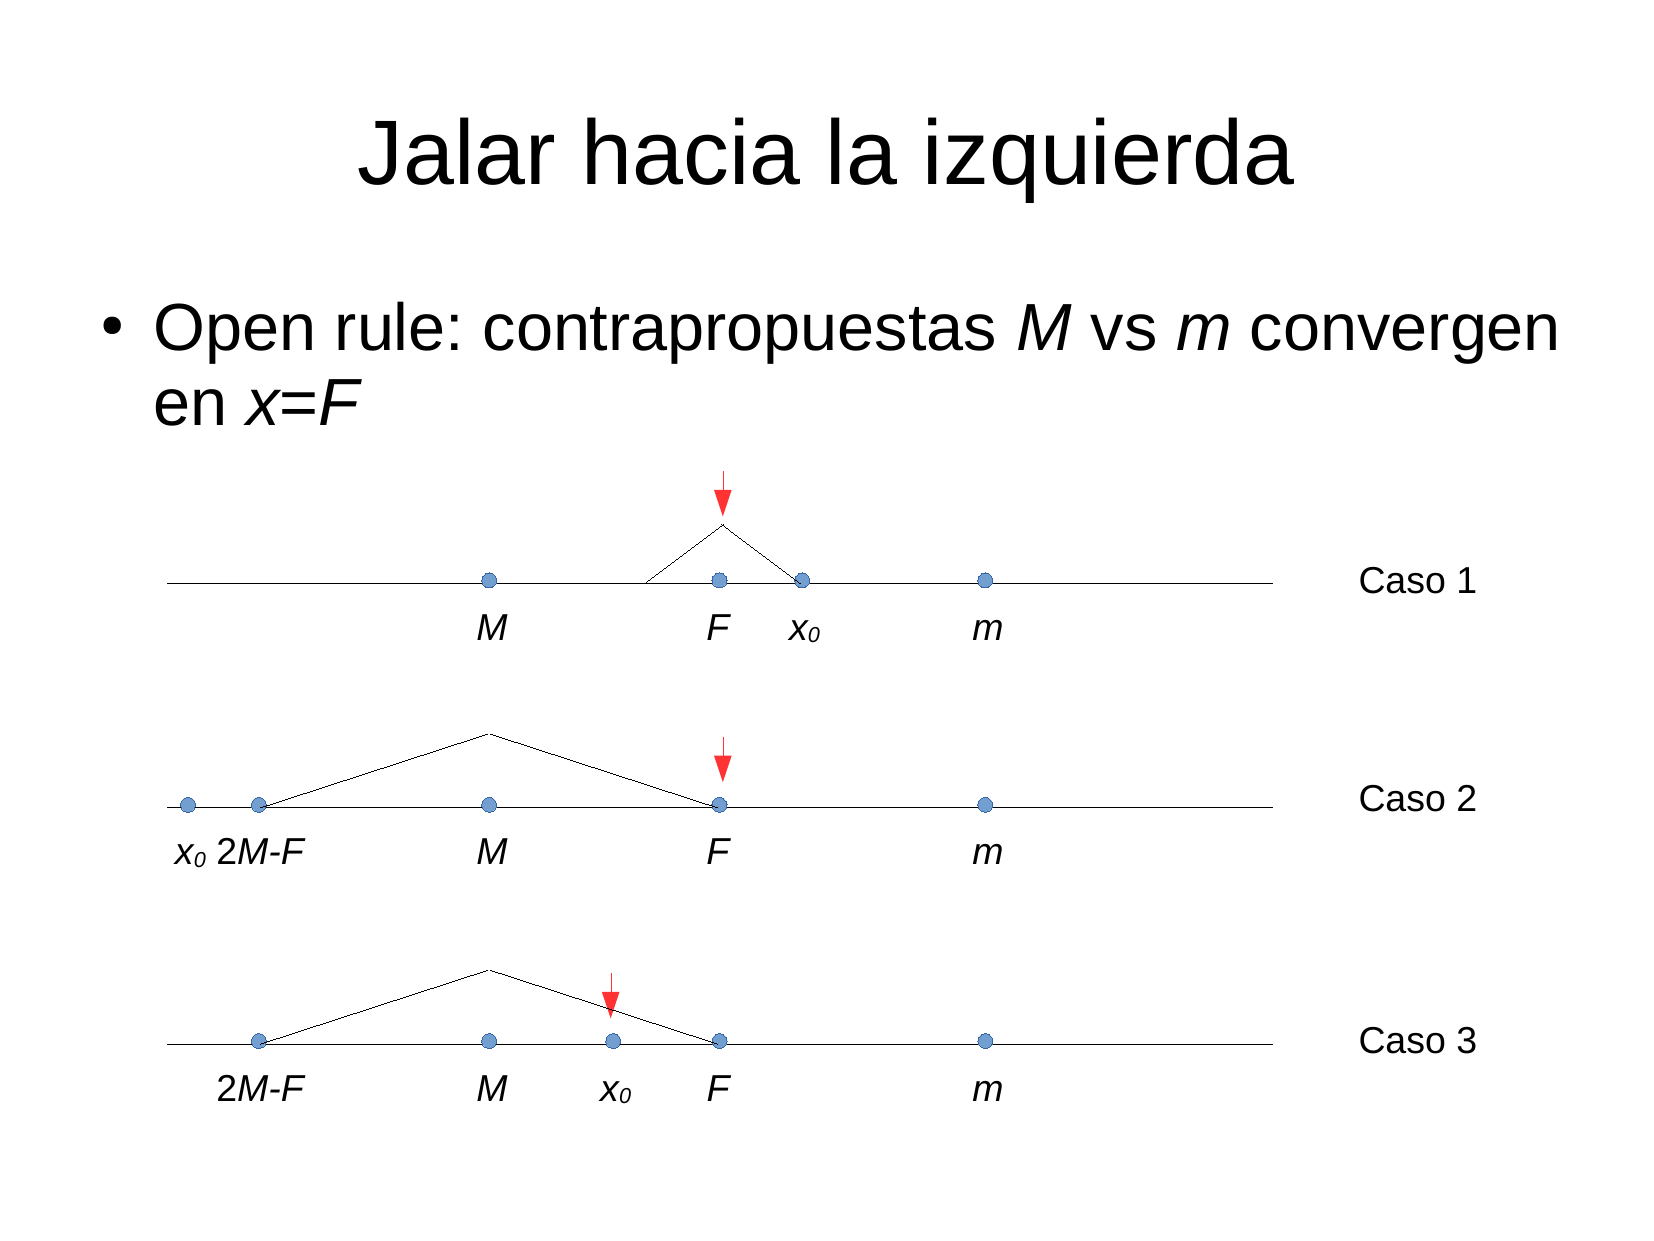

# Jalar hacia la izquierda
Open rule: contrapropuestas M vs m convergen en x=F
Caso 1
M
F
x0
m
Caso 2
x0
2M-F
M
F
m
Caso 3
2M-F
M
x0
F
m